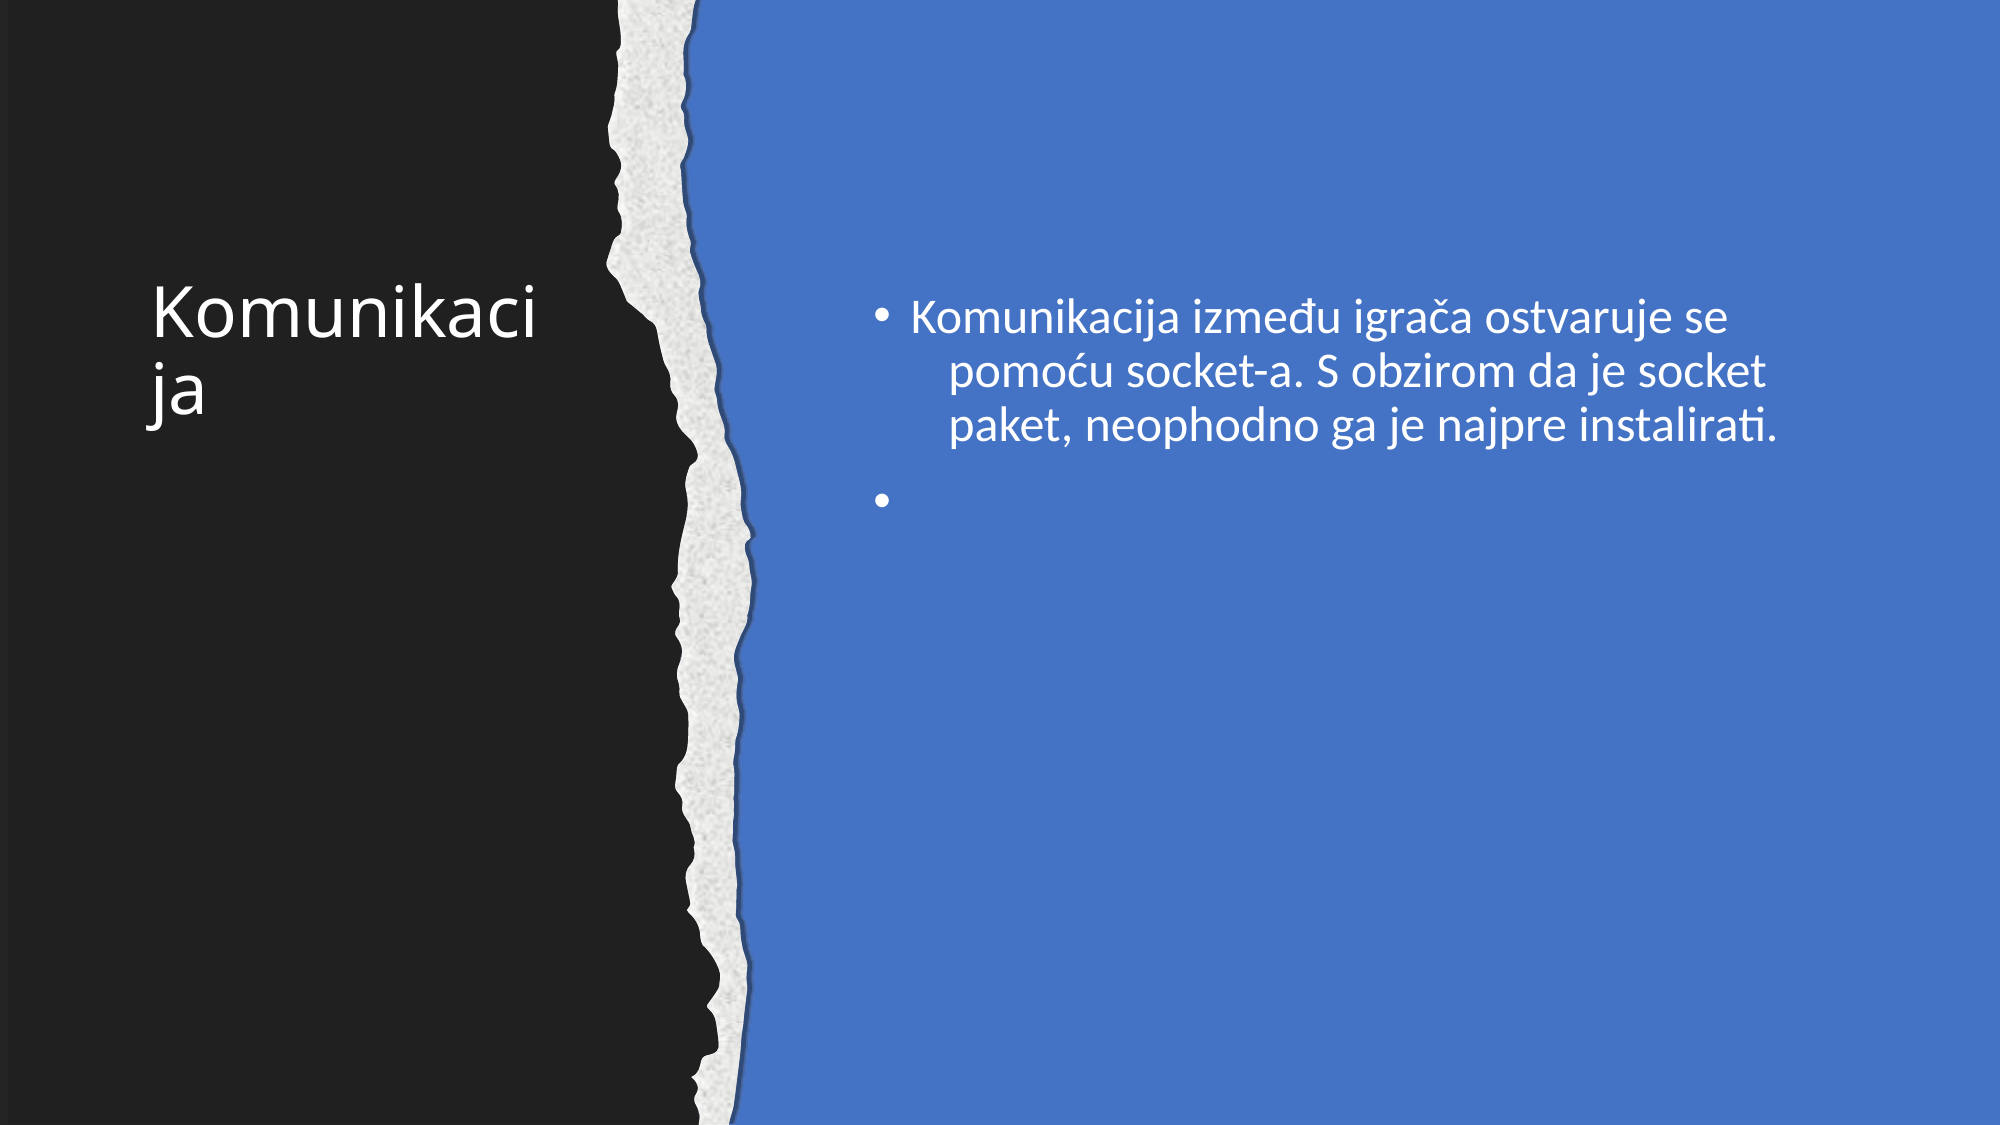

# Komunikacija
Komunikacija između igrača ostvaruje se pomoću socket-a. S obzirom da je socket paket, neophodno ga je najpre instalirati.